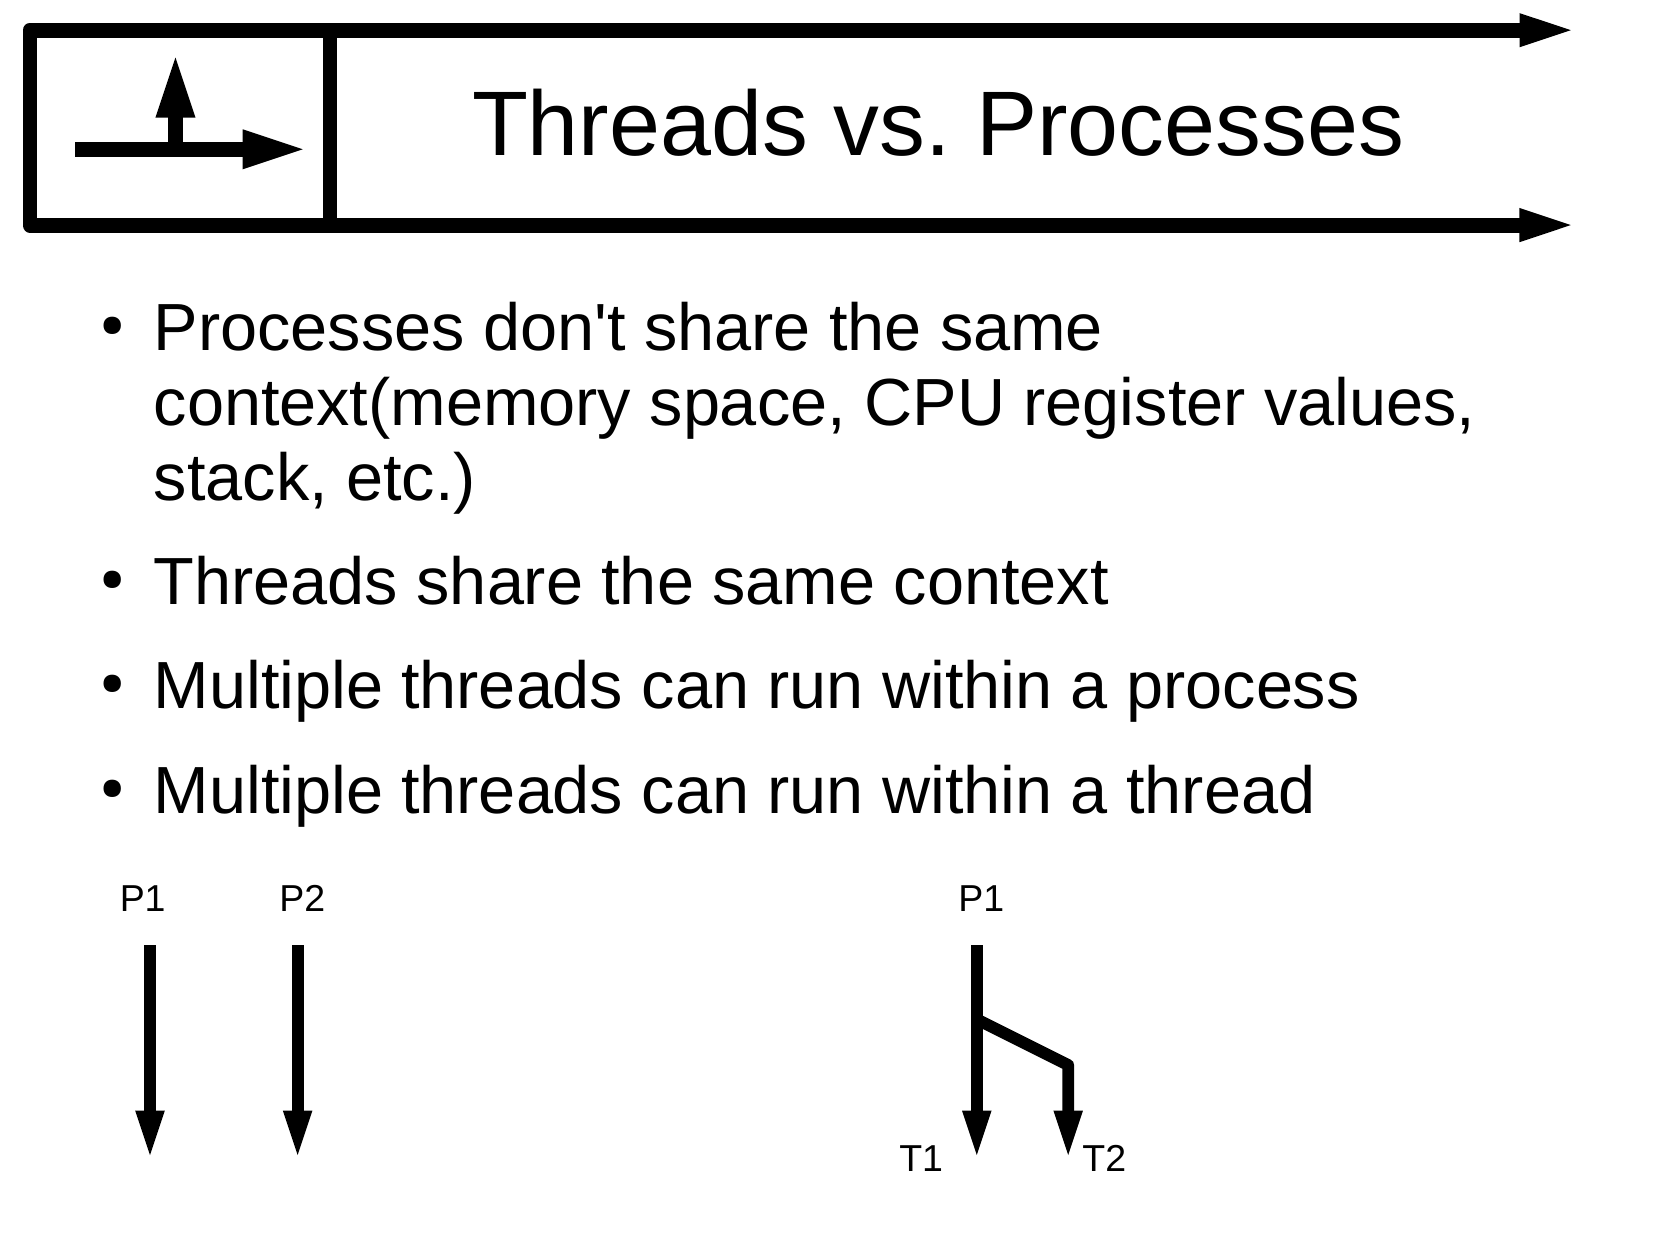

# Threads vs. Processes
Processes don't share the same context(memory space, CPU register values, stack, etc.)
Threads share the same context
Multiple threads can run within a process
Multiple threads can run within a thread
P1
P2
P1
T1
T2